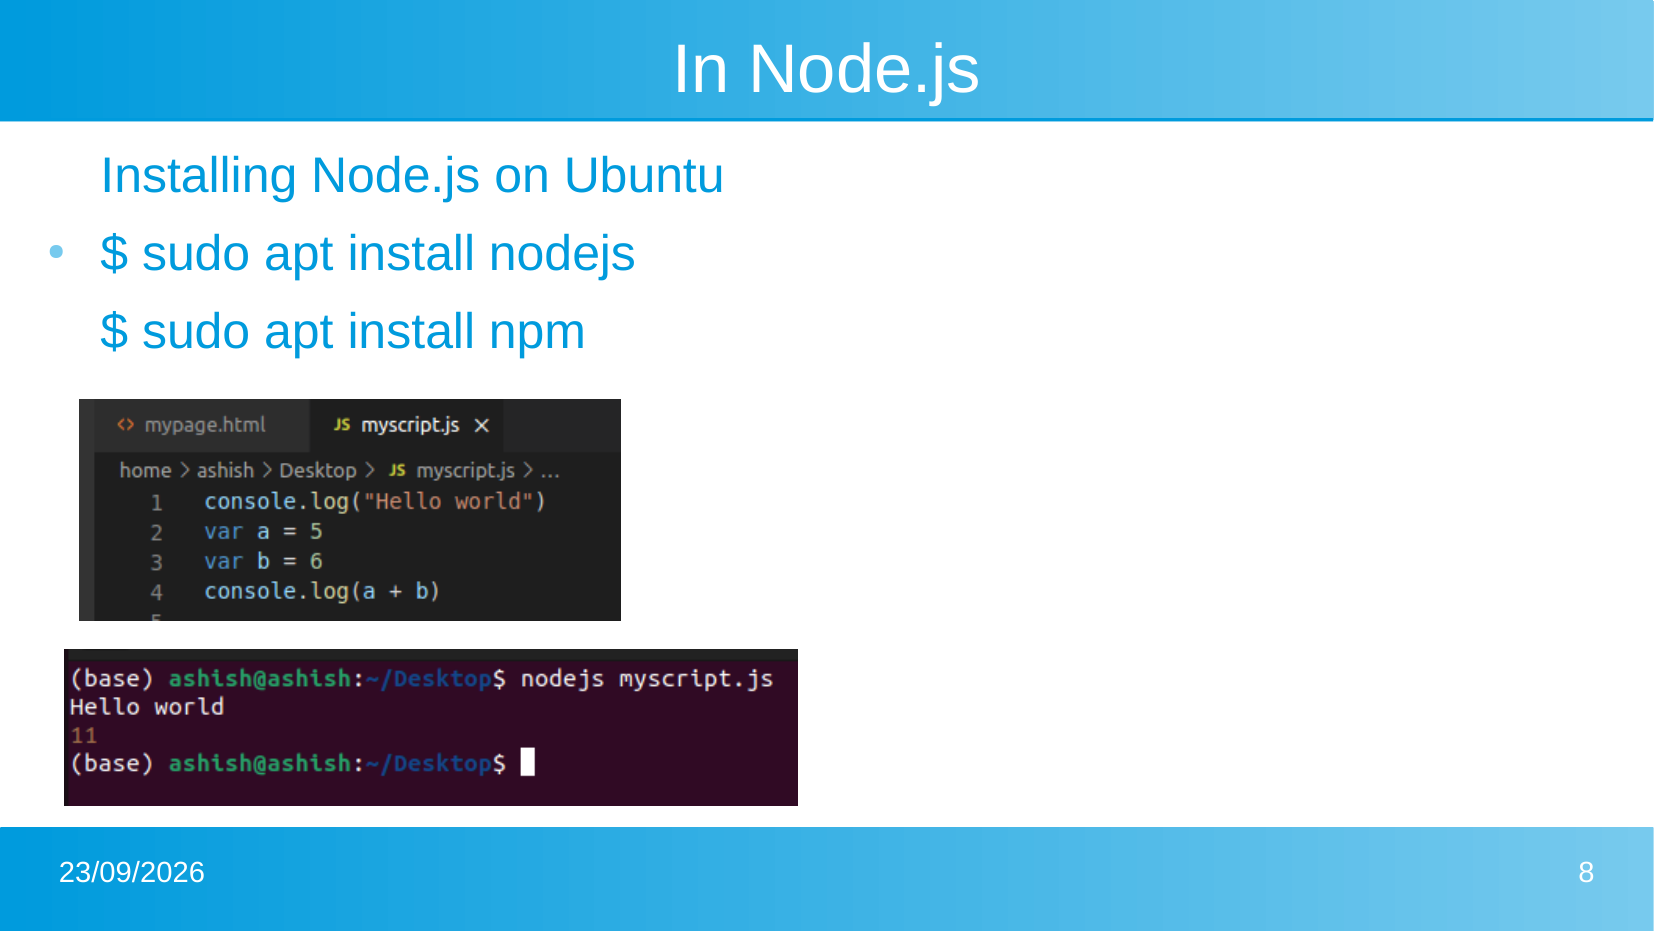

# In Node.js
Installing Node.js on Ubuntu
$ sudo apt install nodejs
$ sudo apt install npm
8